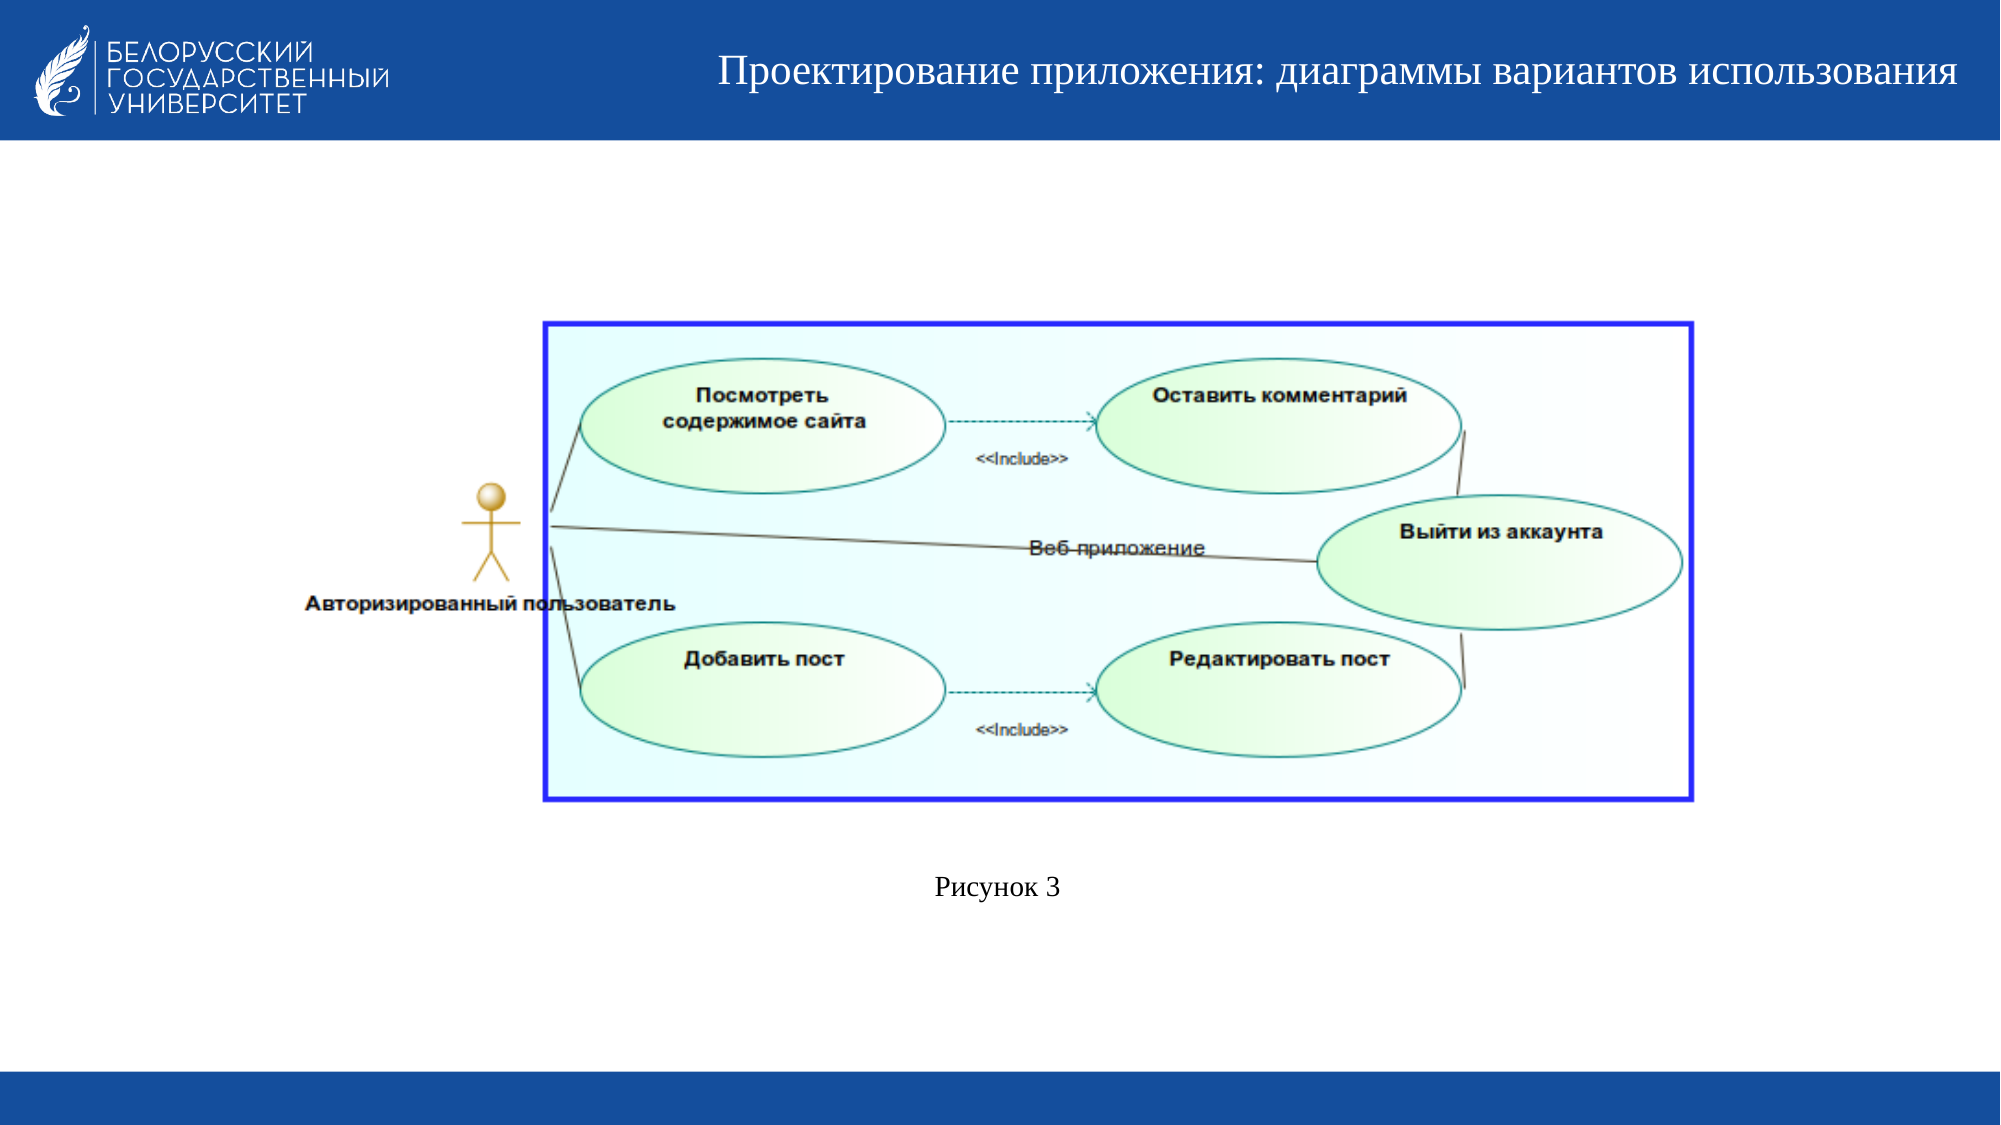

# Проектирование приложения: диаграммы вариантов использования
Рисунок 3